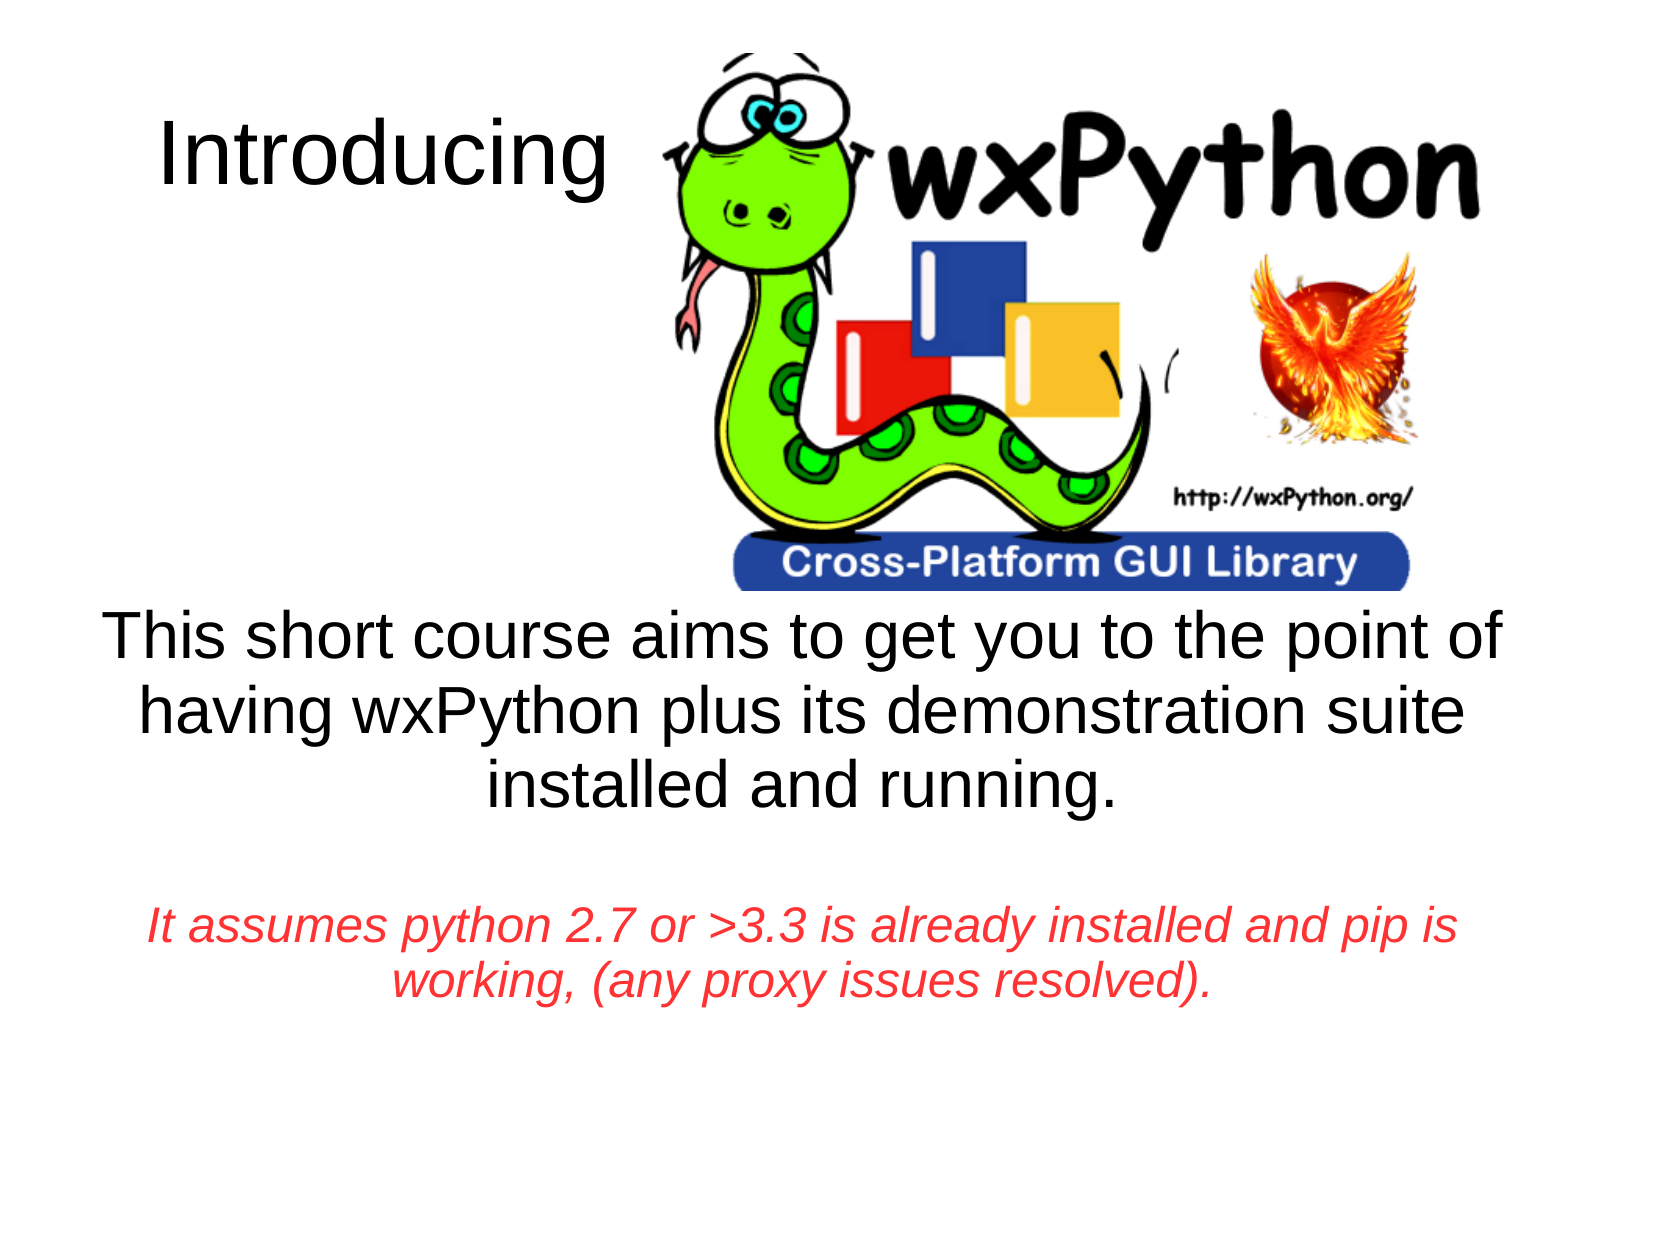

# Introducing
This short course aims to get you to the point of having wxPython plus its demonstration suite installed and running.
It assumes python 2.7 or >3.3 is already installed and pip is working, (any proxy issues resolved).